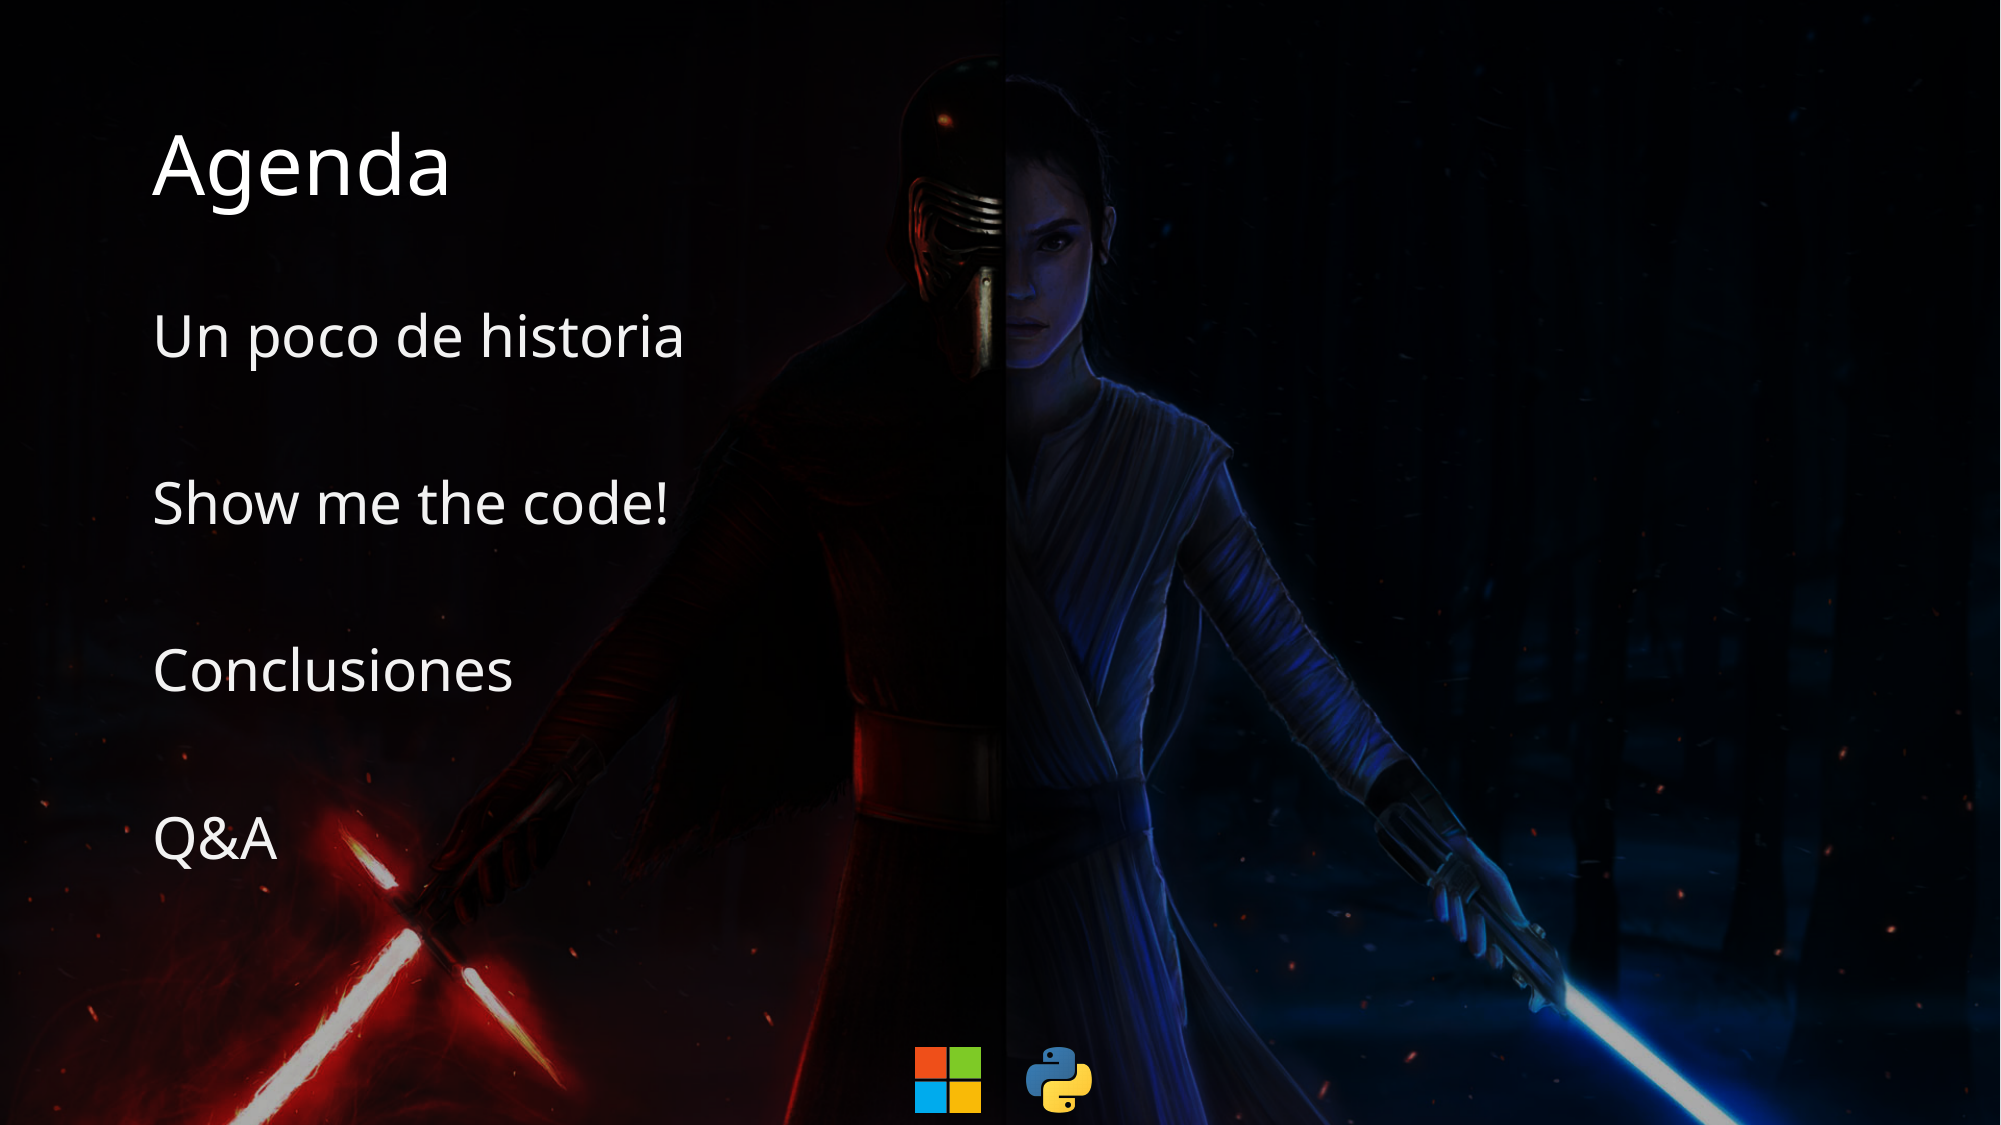

# Agenda
Un poco de historia
Show me the code!
Conclusiones
Q&A